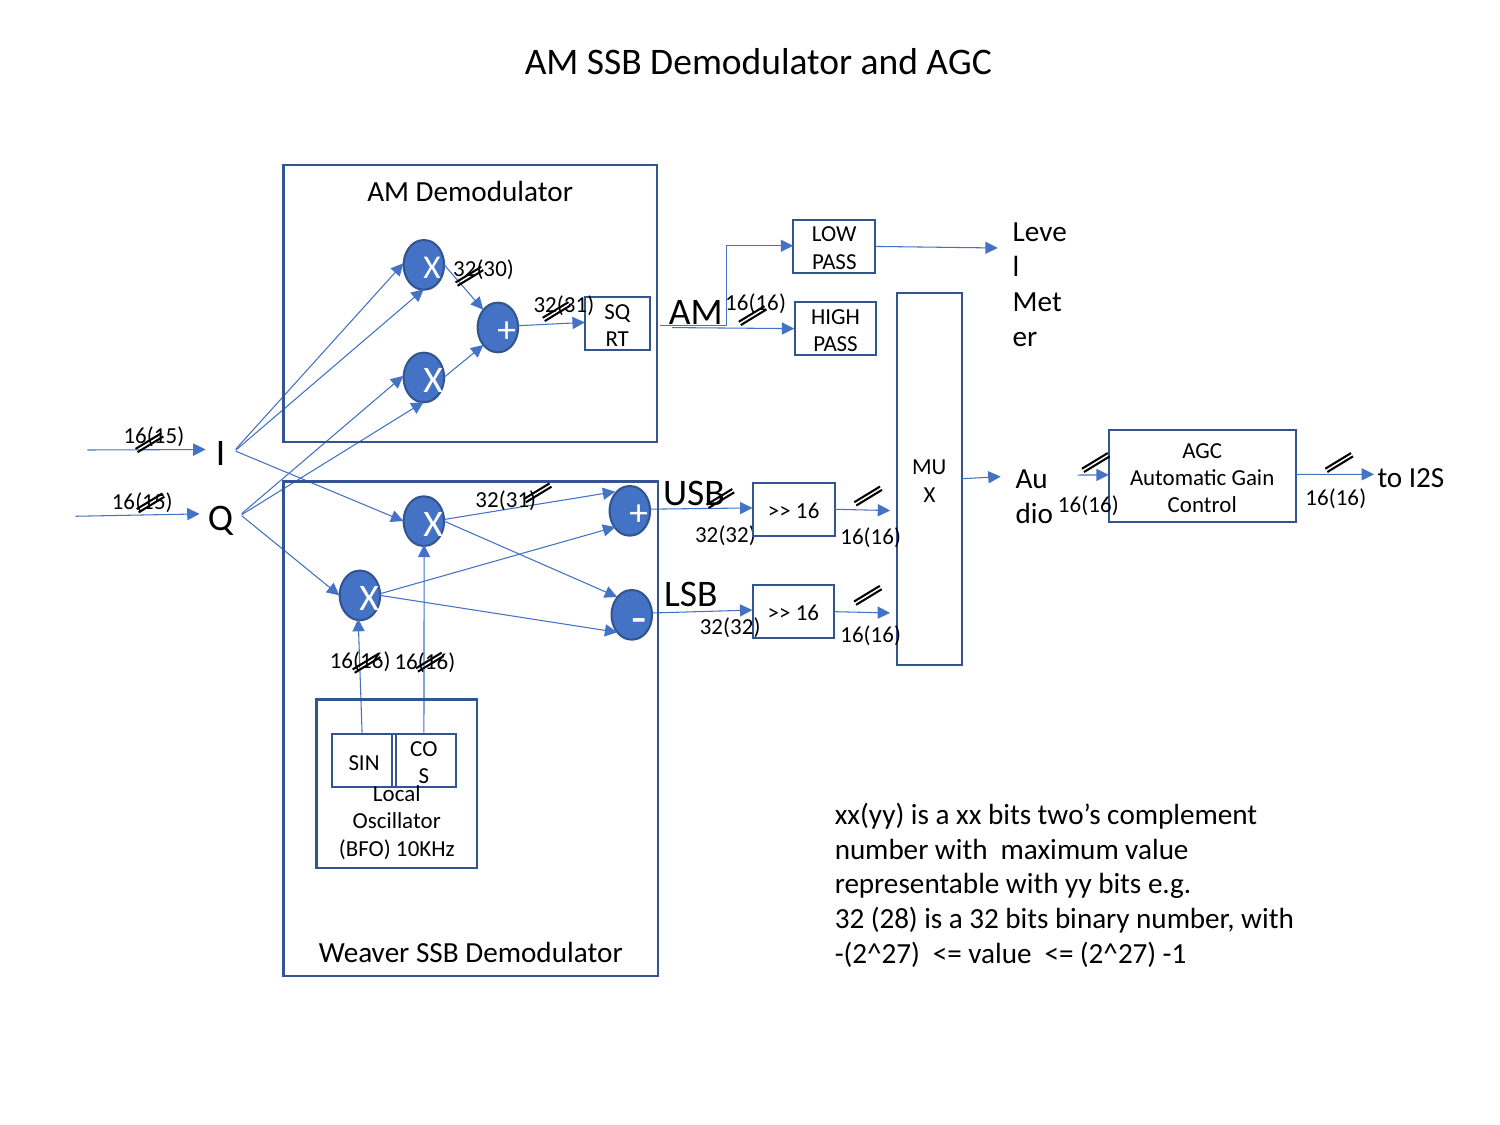

AM SSB Demodulator and AGC
AM Demodulator
Level Meter
LOW PASS
X
32(30)
AM
16(16)
32(31)
MUX
SQRT
HIGH PASS
+
X
16(15)
I
AGC
Automatic Gain Control
to I2S
Audio
USB
16(16)
32(31)
16(15)
Weaver SSB Demodulator
16(16)
>> 16
Q
+
X
32(32)
16(16)
LSB
X
>> 16
-
32(32)
16(16)
16(16)
16(16)
Local Oscillator (BFO) 10KHz
SIN
COS
xx(yy) is a xx bits two’s complement number with maximum value representable with yy bits e.g.
32 (28) is a 32 bits binary number, with
-(2^27) <= value <= (2^27) -1